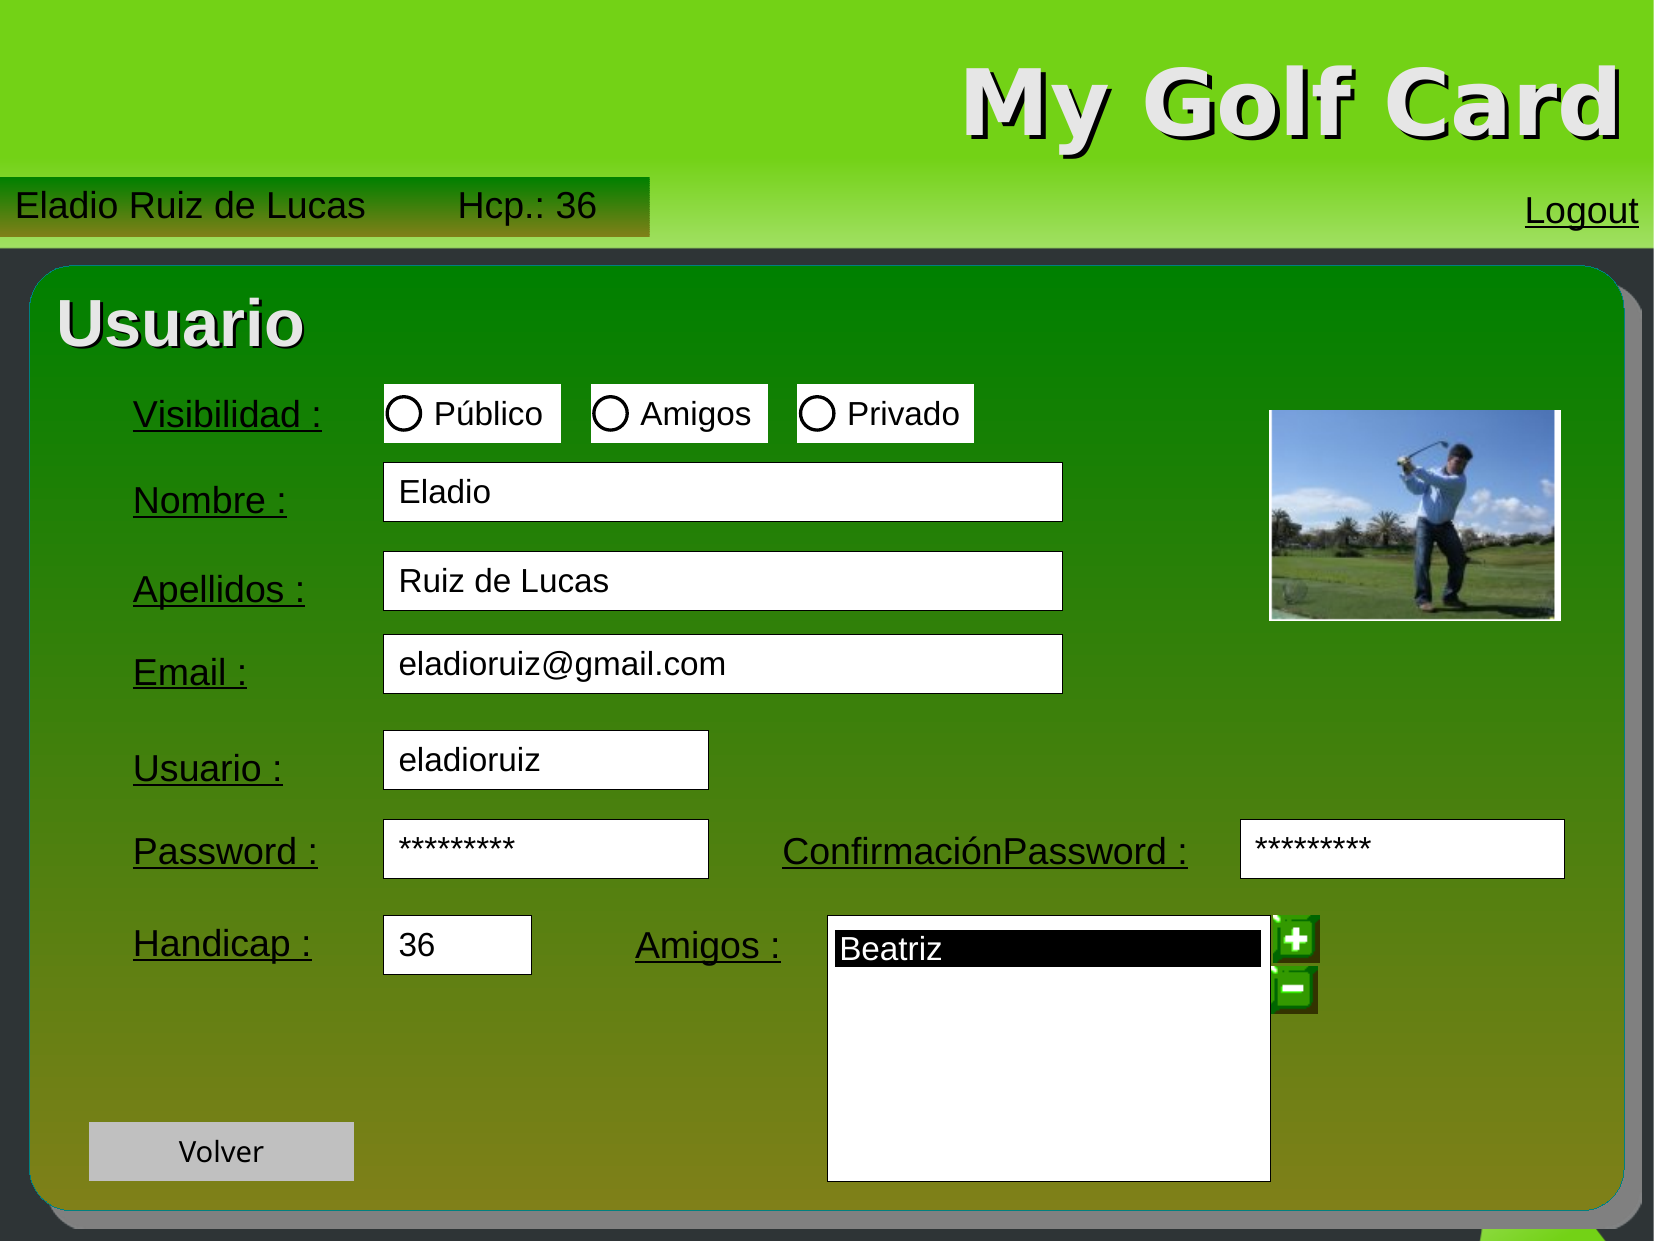

# My Golf Card
Eladio Ruiz de Lucas		Hcp.: 36
Logout
Usuario
Visibilidad :
Eladio
Nombre :
Ruiz de Lucas
Apellidos :
eladioruiz@gmail.com
Email :
eladioruiz
Usuario :
*********
*********
Password :
ConfirmaciónPassword :
Handicap :
36
Amigos :